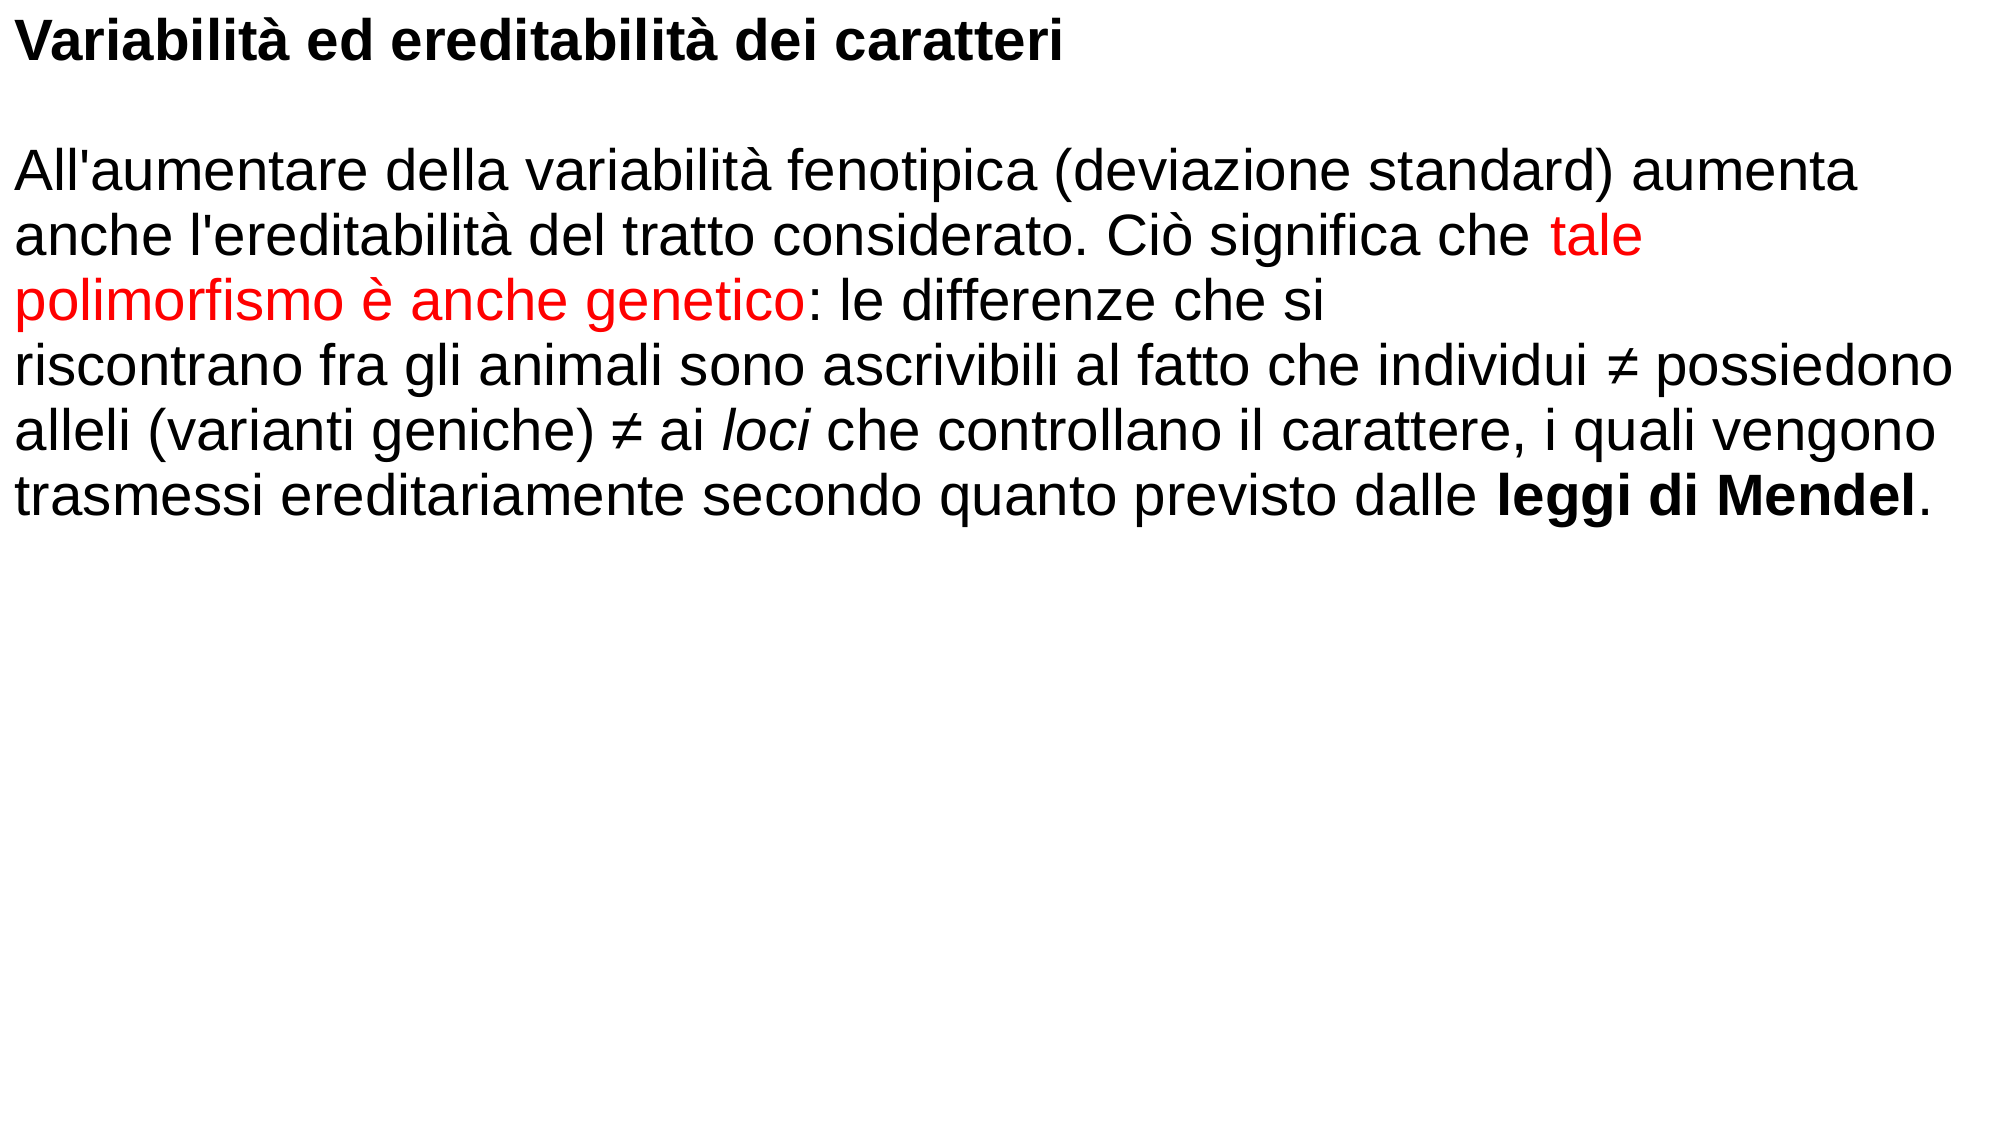

Variabilità ed ereditabilità dei caratteri
All'aumentare della variabilità fenotipica (deviazione standard) aumenta anche l'ereditabilità del tratto considerato. Ciò significa che tale polimorfismo è anche genetico: le differenze che si
riscontrano fra gli animali sono ascrivibili al fatto che individui ≠ possiedono alleli (varianti geniche) ≠ ai loci che controllano il carattere, i quali vengono trasmessi ereditariamente secondo quanto previsto dalle leggi di Mendel.